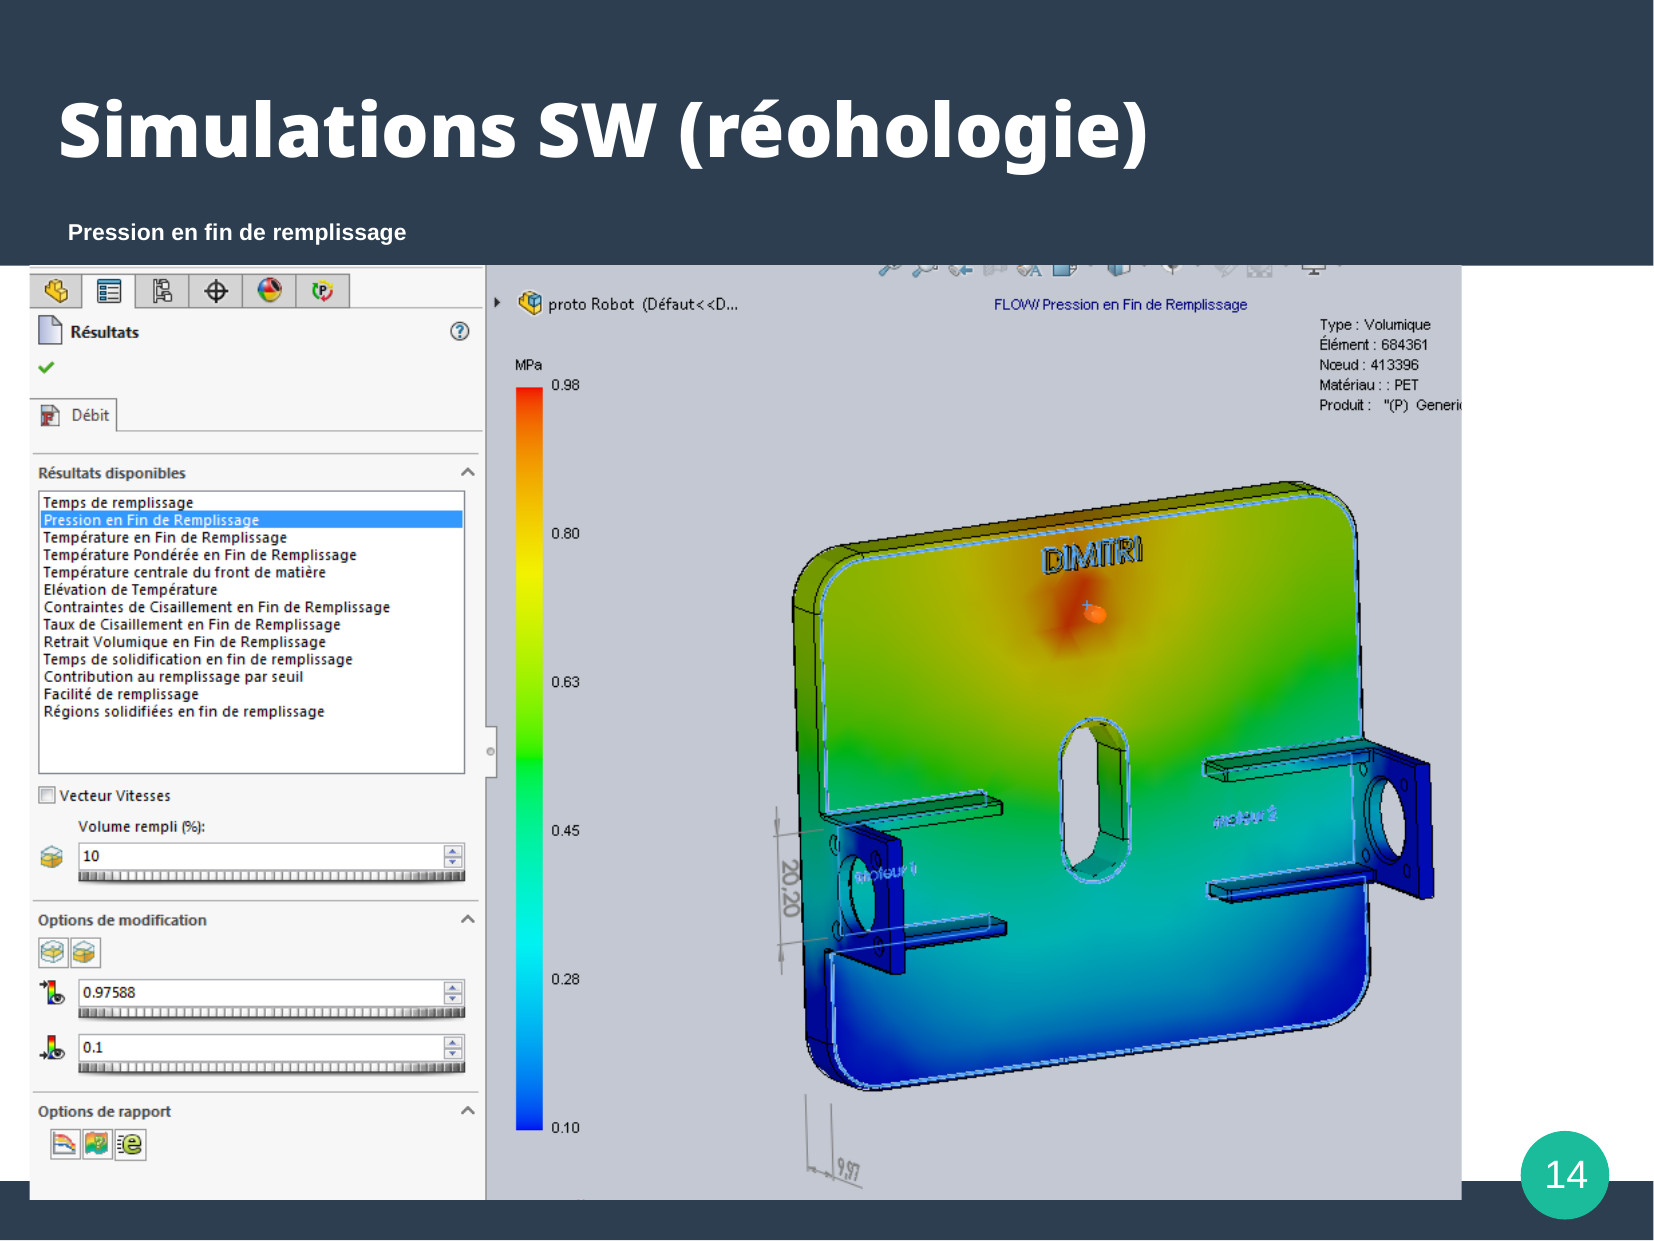

# Simulations SW (réohologie)
Pression en fin de remplissage
14